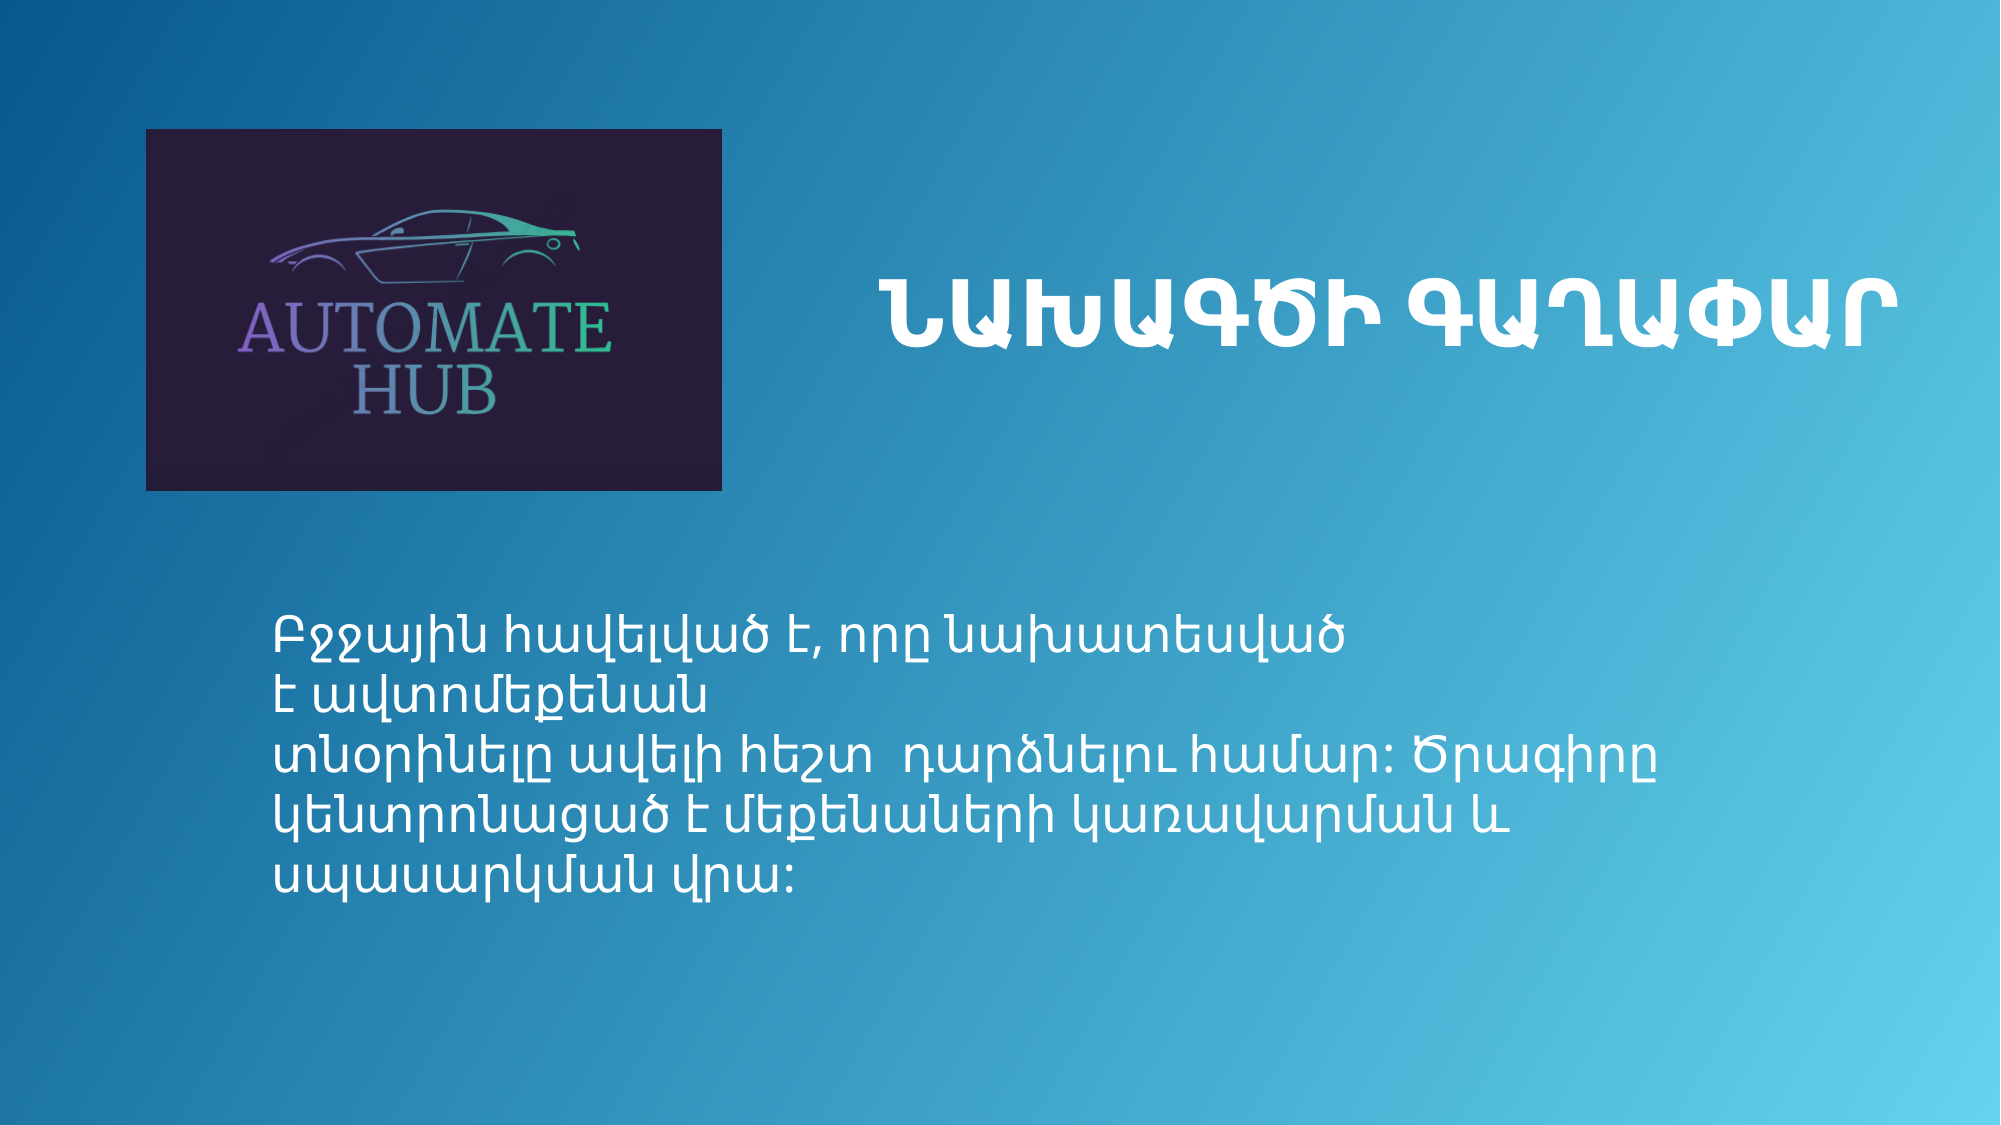

# Նախագծի գաղափար
Բջջային հավելված է, որը նախատեսված է ավտոմեքենան տնօրինելը ավելի հեշտ  դարձնելու համար: Ծրագիրը  կենտրոնացած է մեքենաների կառավարման և սպասարկման վրա: